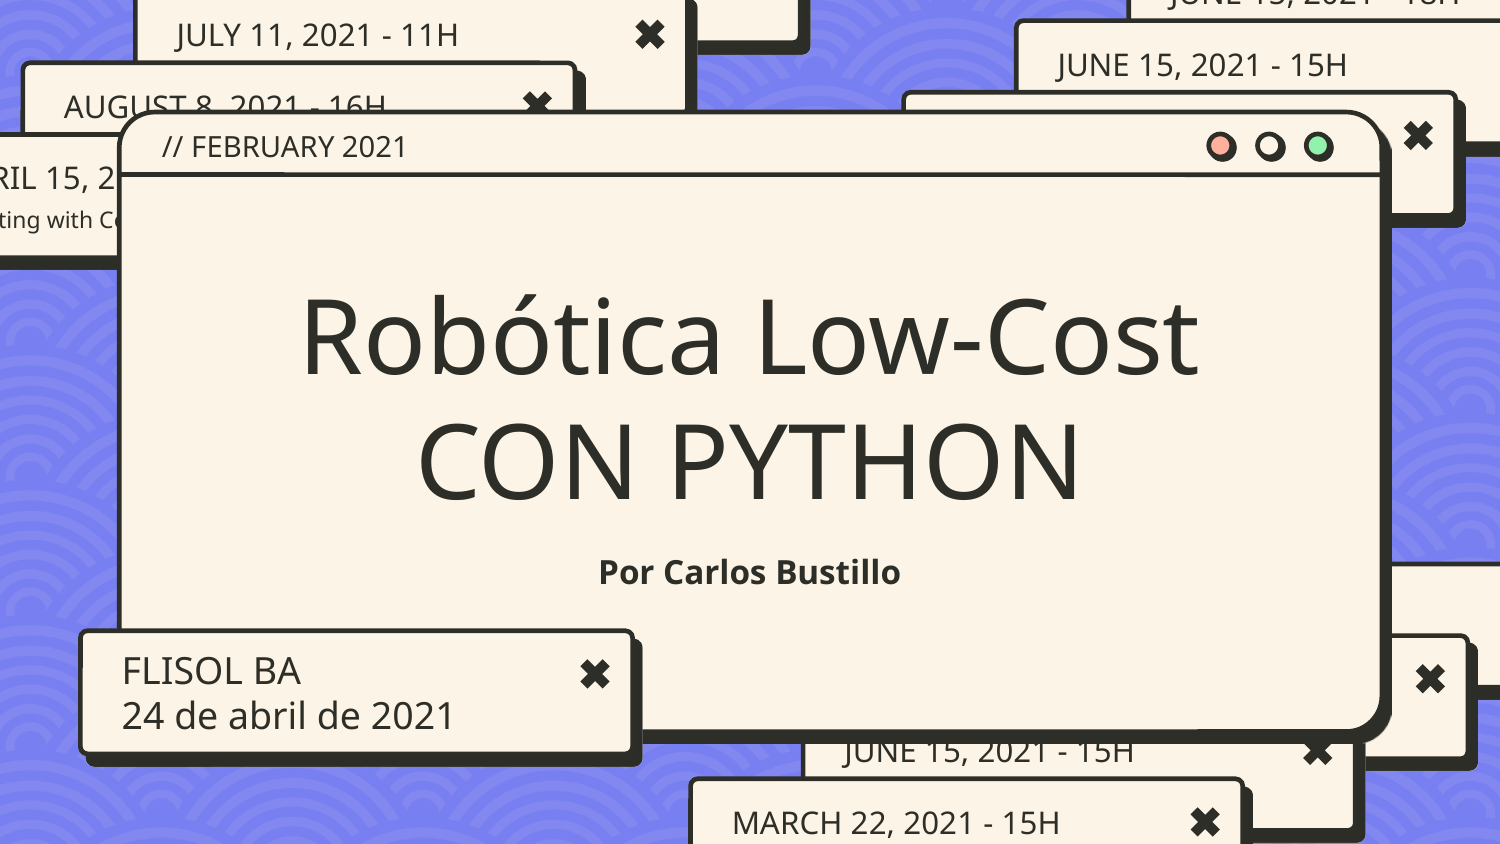

// FEBRUARY 2021
# Robótica Low-Cost CON PYTHON
Por Carlos Bustillo
FLISOL BA
24 de abril de 2021